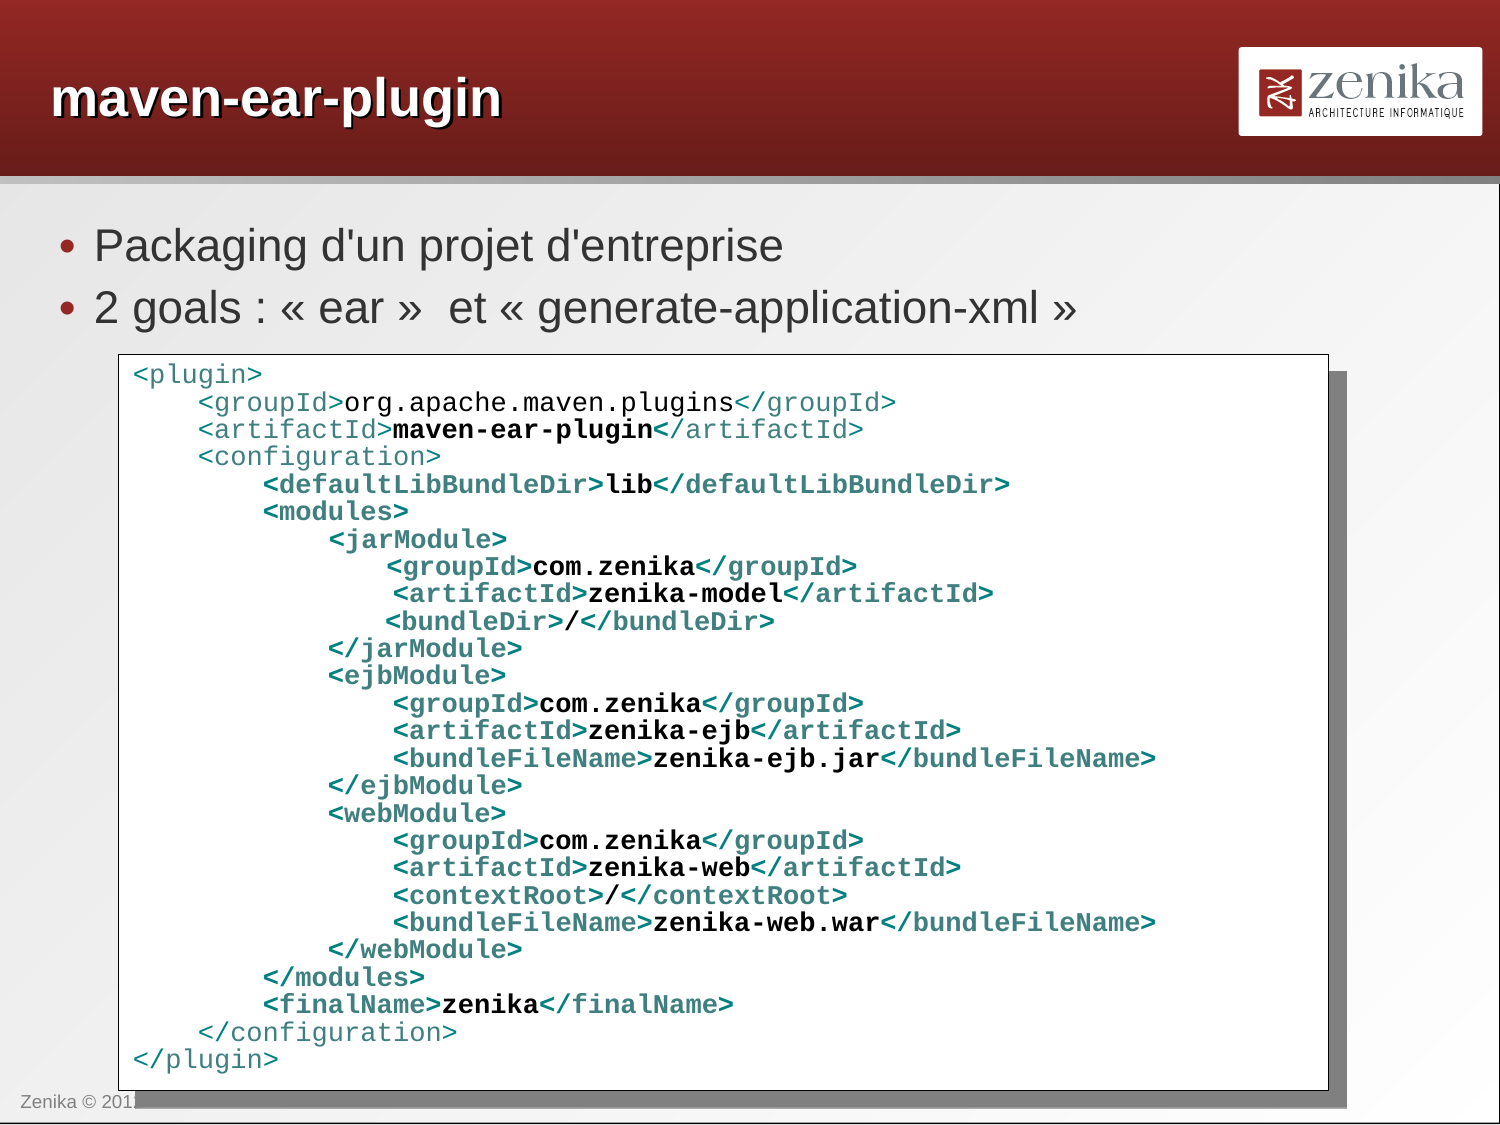

# maven-ear-plugin
Packaging d'un projet d'entreprise
2 goals : « ear » et « generate-application-xml »
<plugin>
 <groupId>org.apache.maven.plugins</groupId>
 <artifactId>maven-ear-plugin</artifactId>
 <configuration>
 <defaultLibBundleDir>lib</defaultLibBundleDir>
 <modules>
 	 <jarModule>
 	 <groupId>com.zenika</groupId>
 <artifactId>zenika-model</artifactId>
 	 <bundleDir>/</bundleDir>
 </jarModule>
 <ejbModule>
 <groupId>com.zenika</groupId>
 <artifactId>zenika-ejb</artifactId>
 <bundleFileName>zenika-ejb.jar</bundleFileName>
 </ejbModule>
 <webModule>
 <groupId>com.zenika</groupId>
 <artifactId>zenika-web</artifactId>
 <contextRoot>/</contextRoot>
 <bundleFileName>zenika-web.war</bundleFileName>
 </webModule>
 </modules>
 <finalName>zenika</finalName>
 </configuration>
</plugin>